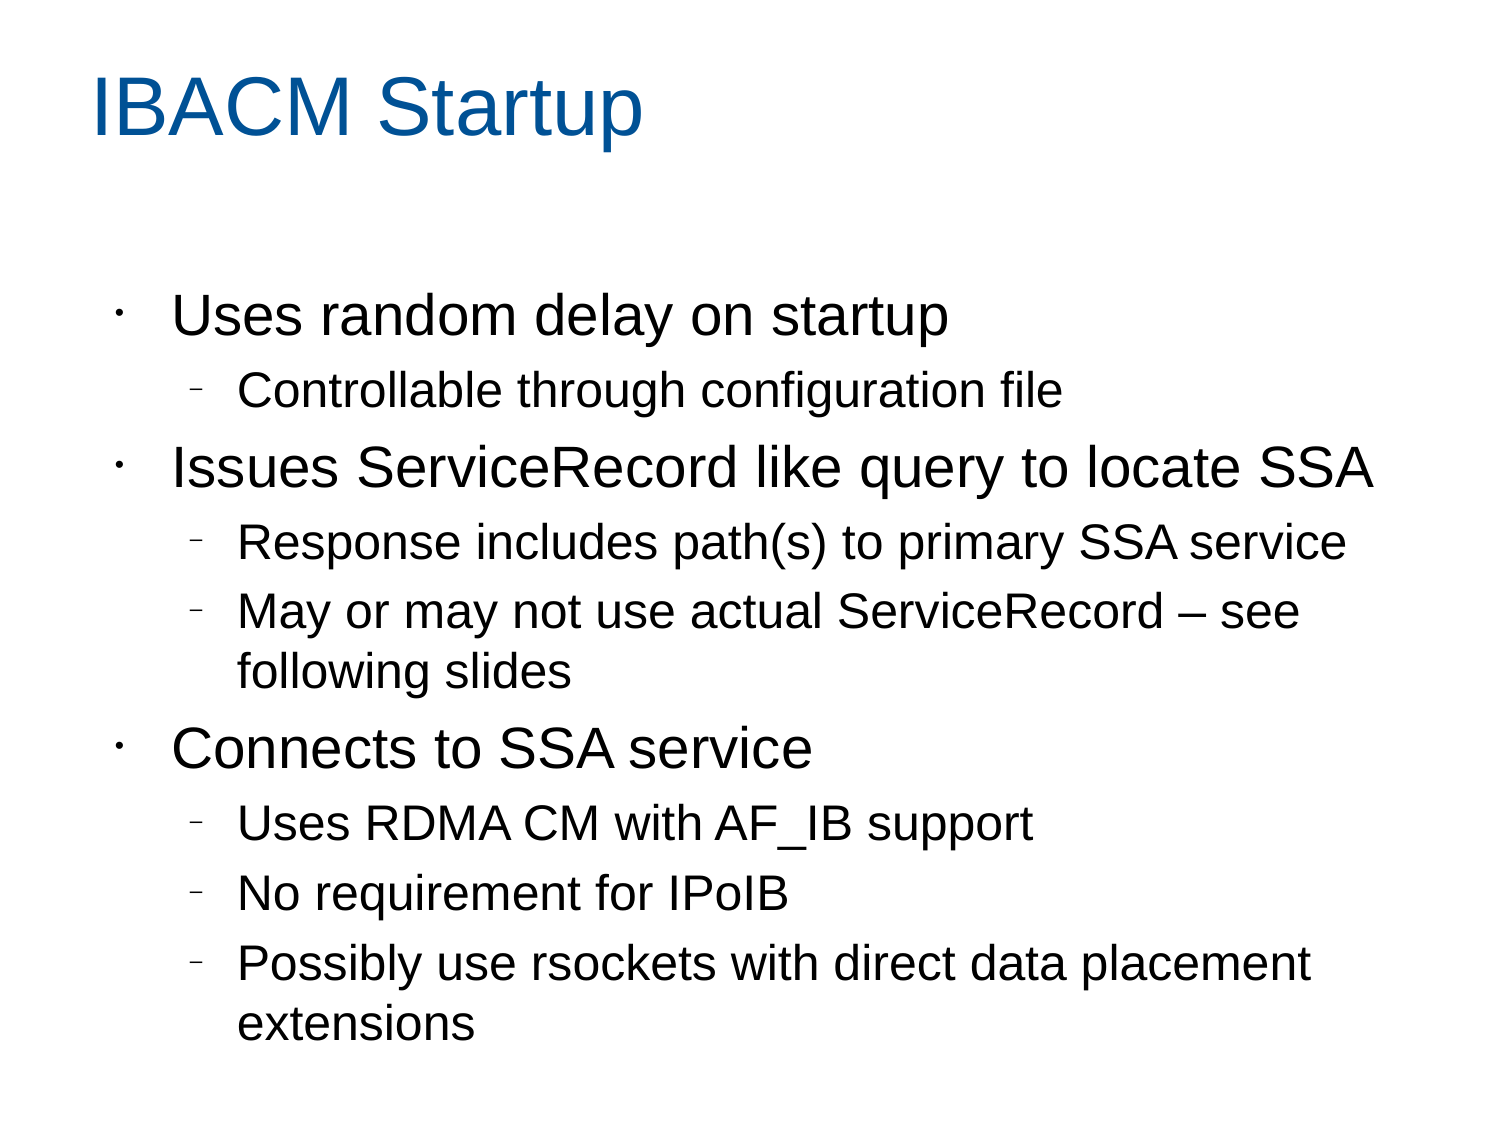

# IBACM Startup
Uses random delay on startup
Controllable through configuration file
Issues ServiceRecord like query to locate SSA
Response includes path(s) to primary SSA service
May or may not use actual ServiceRecord – see following slides
Connects to SSA service
Uses RDMA CM with AF_IB support
No requirement for IPoIB
Possibly use rsockets with direct data placement extensions